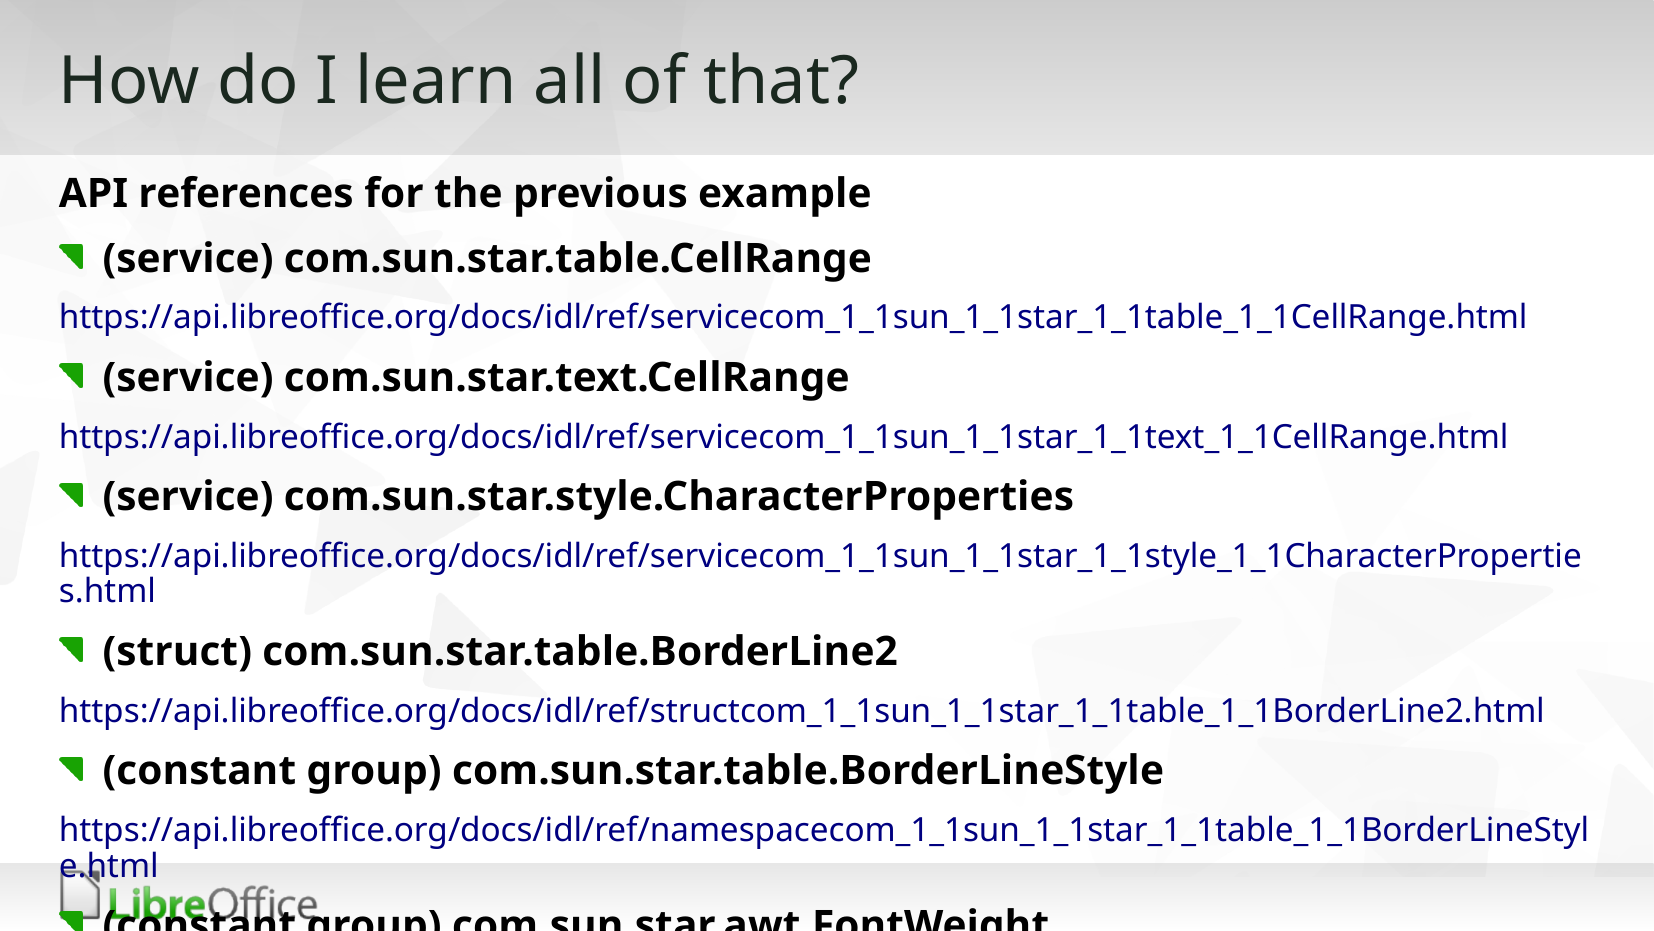

# How do I learn all of that?
API references for the previous example
(service) com.sun.star.table.CellRange
https://api.libreoffice.org/docs/idl/ref/servicecom_1_1sun_1_1star_1_1table_1_1CellRange.html
(service) com.sun.star.text.CellRange
https://api.libreoffice.org/docs/idl/ref/servicecom_1_1sun_1_1star_1_1text_1_1CellRange.html
(service) com.sun.star.style.CharacterProperties
https://api.libreoffice.org/docs/idl/ref/servicecom_1_1sun_1_1star_1_1style_1_1CharacterProperties.html
(struct) com.sun.star.table.BorderLine2
https://api.libreoffice.org/docs/idl/ref/structcom_1_1sun_1_1star_1_1table_1_1BorderLine2.html
(constant group) com.sun.star.table.BorderLineStyle
https://api.libreoffice.org/docs/idl/ref/namespacecom_1_1sun_1_1star_1_1table_1_1BorderLineStyle.html
(constant group) com.sun.star.awt.FontWeight
https://api.libreoffice.org/docs/idl/ref/namespacecom_1_1sun_1_1star_1_1awt_1_1FontWeight.html